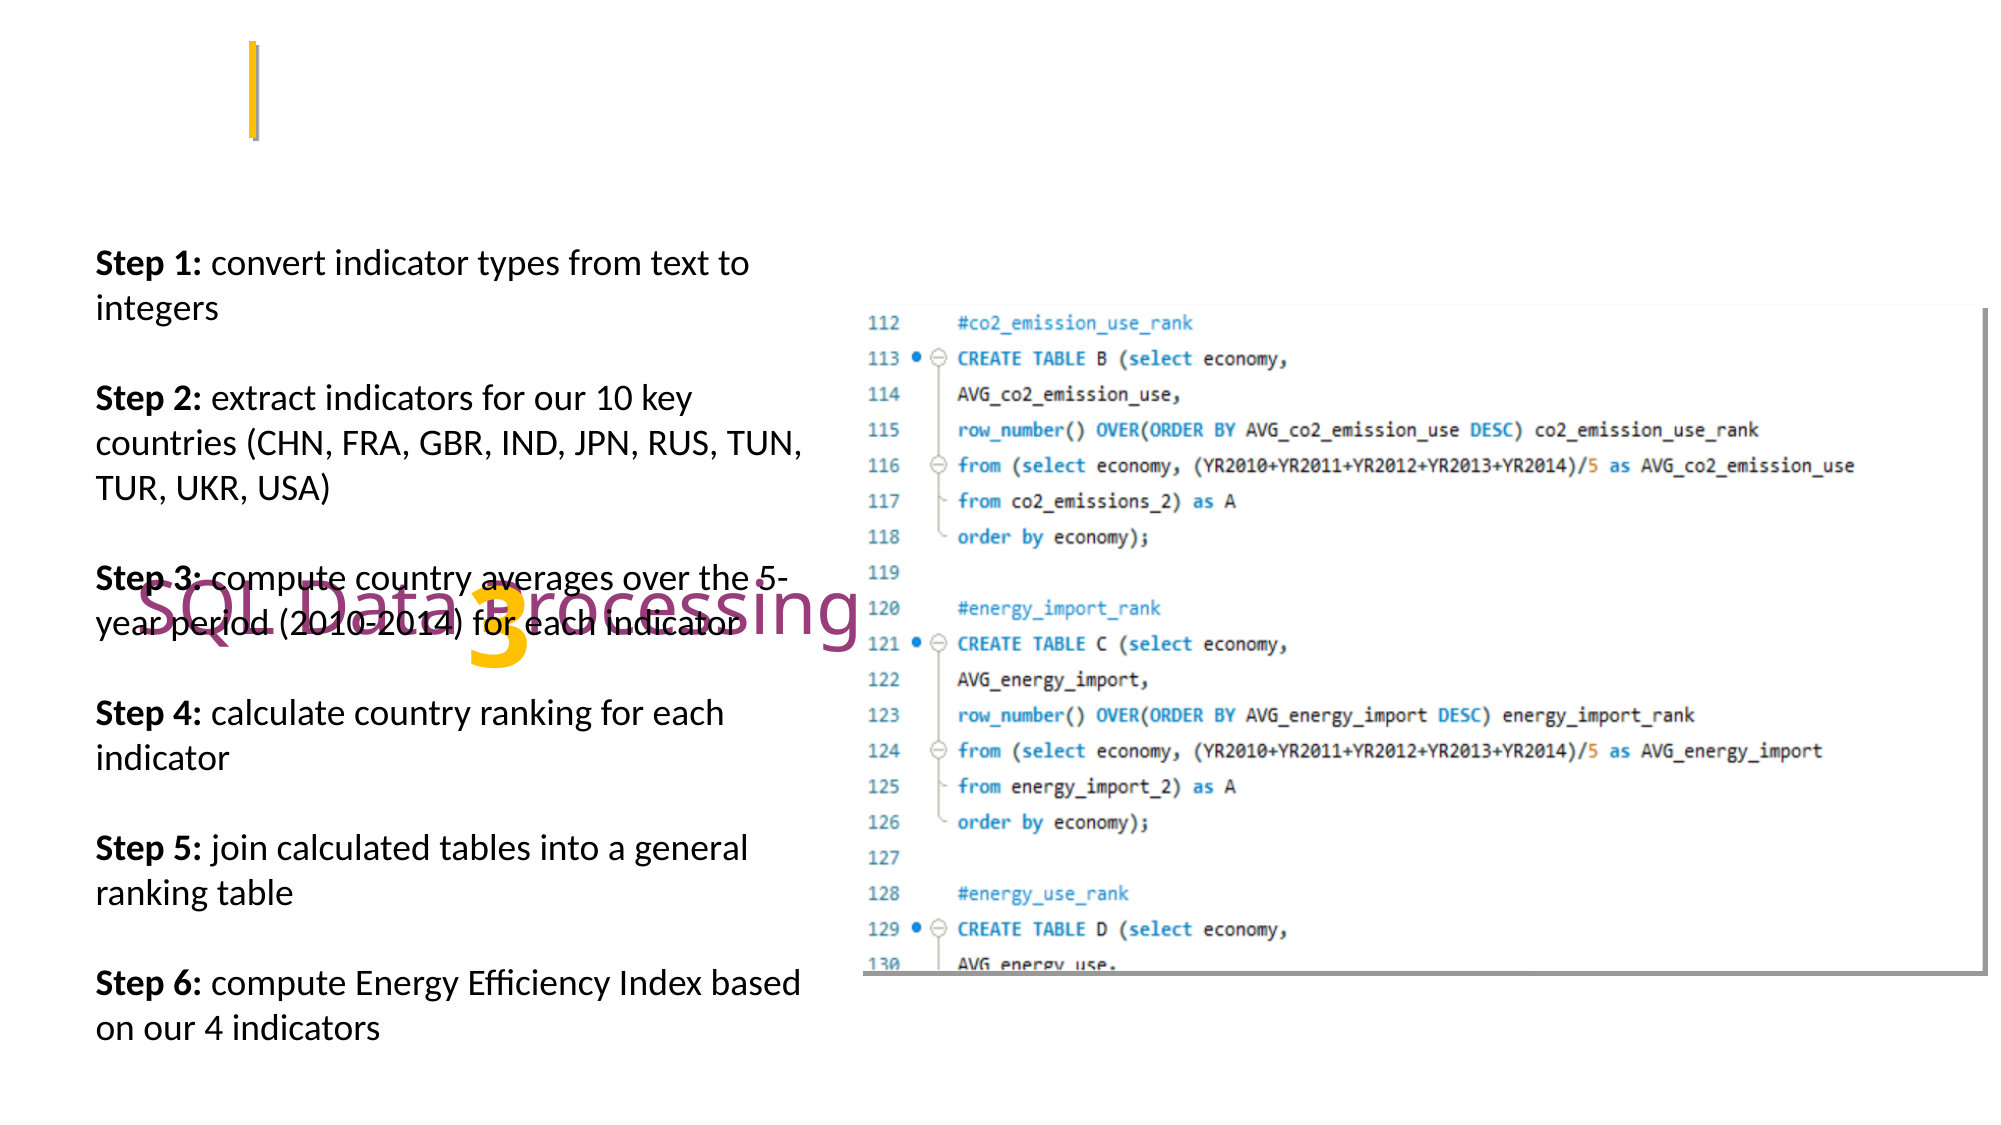

Step 1: convert indicator types from text to integers
Step 2: extract indicators for our 10 key countries (CHN, FRA, GBR, IND, JPN, RUS, TUN, TUR, UKR, USA)
Step 3: compute country averages over the 5-year period (2010-2014) for each indicator
Step 4: calculate country ranking for each indicator
Step 5: join calculated tables into a general ranking table
Step 6: compute Energy Efficiency Index based on our 4 indicators
# SQL Data Processing
3